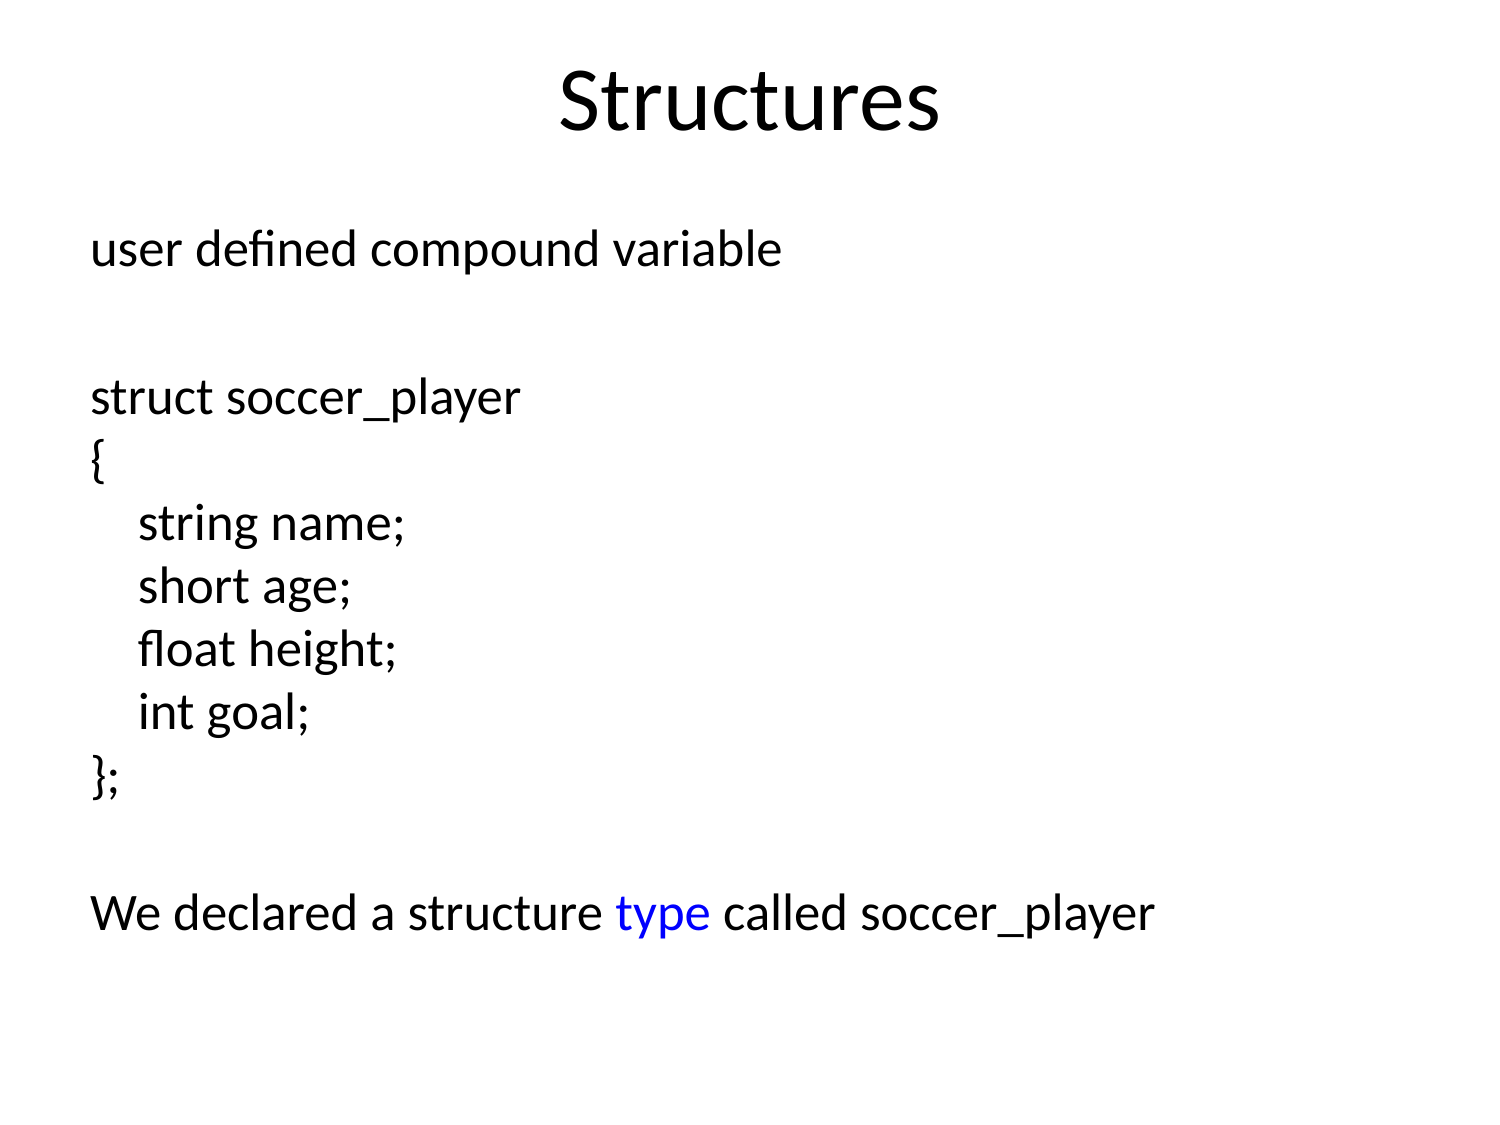

# Structures
user defined compound variable
struct soccer_player
{
 string name;
 short age;
 float height;
 int goal;
};
We declared a structure type called soccer_player